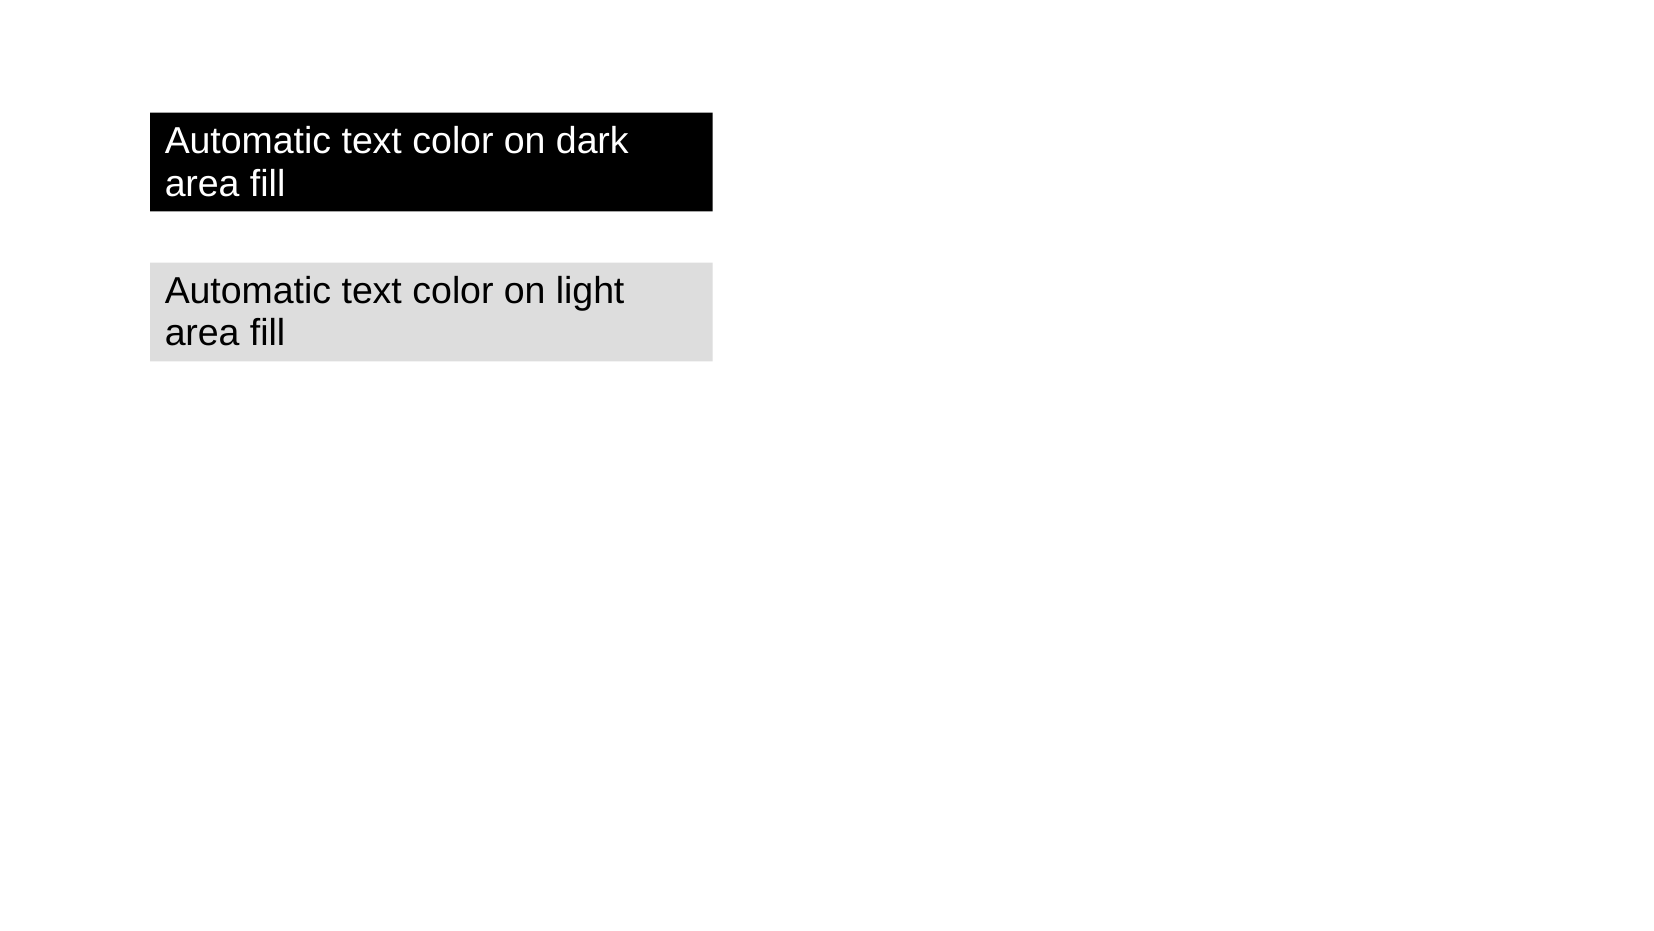

Automatic text color on dark area fill
Automatic text color on light area fill